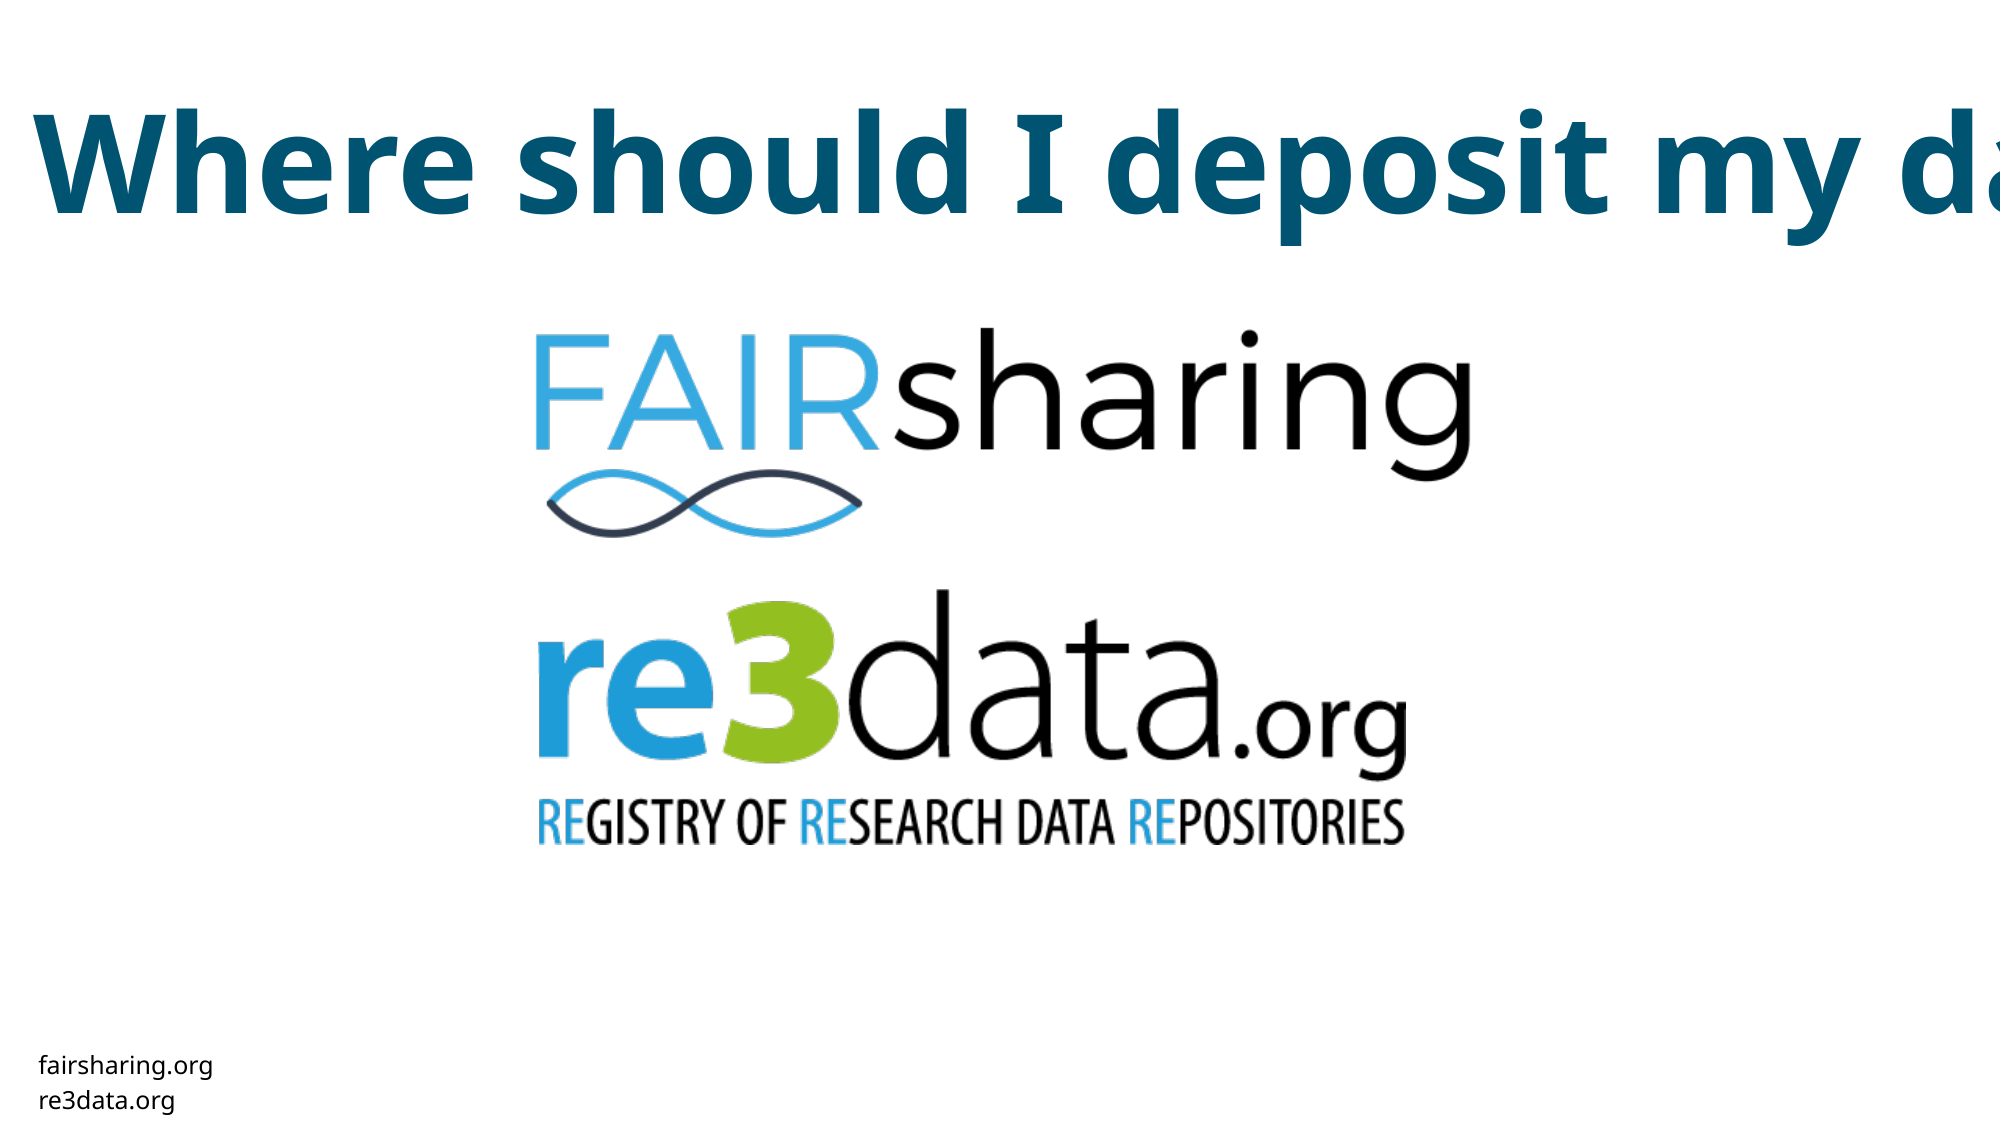

Where should I deposit my data?
fairsharing.org
re3data.org